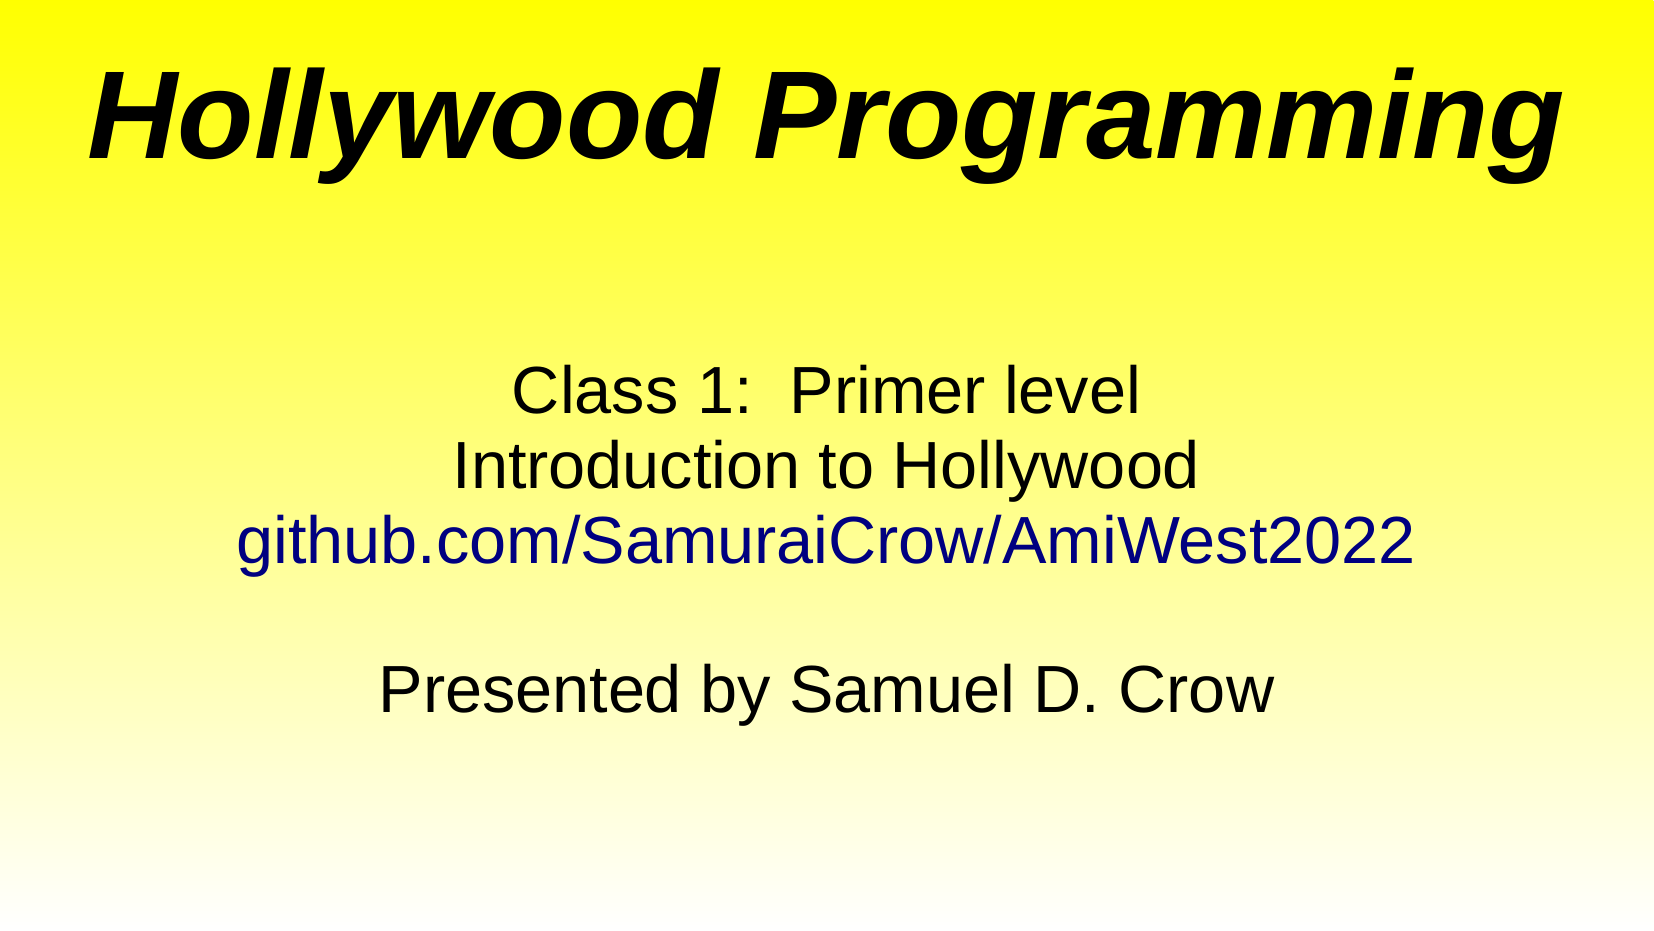

# Hollywood Programming
Class 1: Primer level
Introduction to Hollywood
github.com/SamuraiCrow/AmiWest2022
Presented by Samuel D. Crow